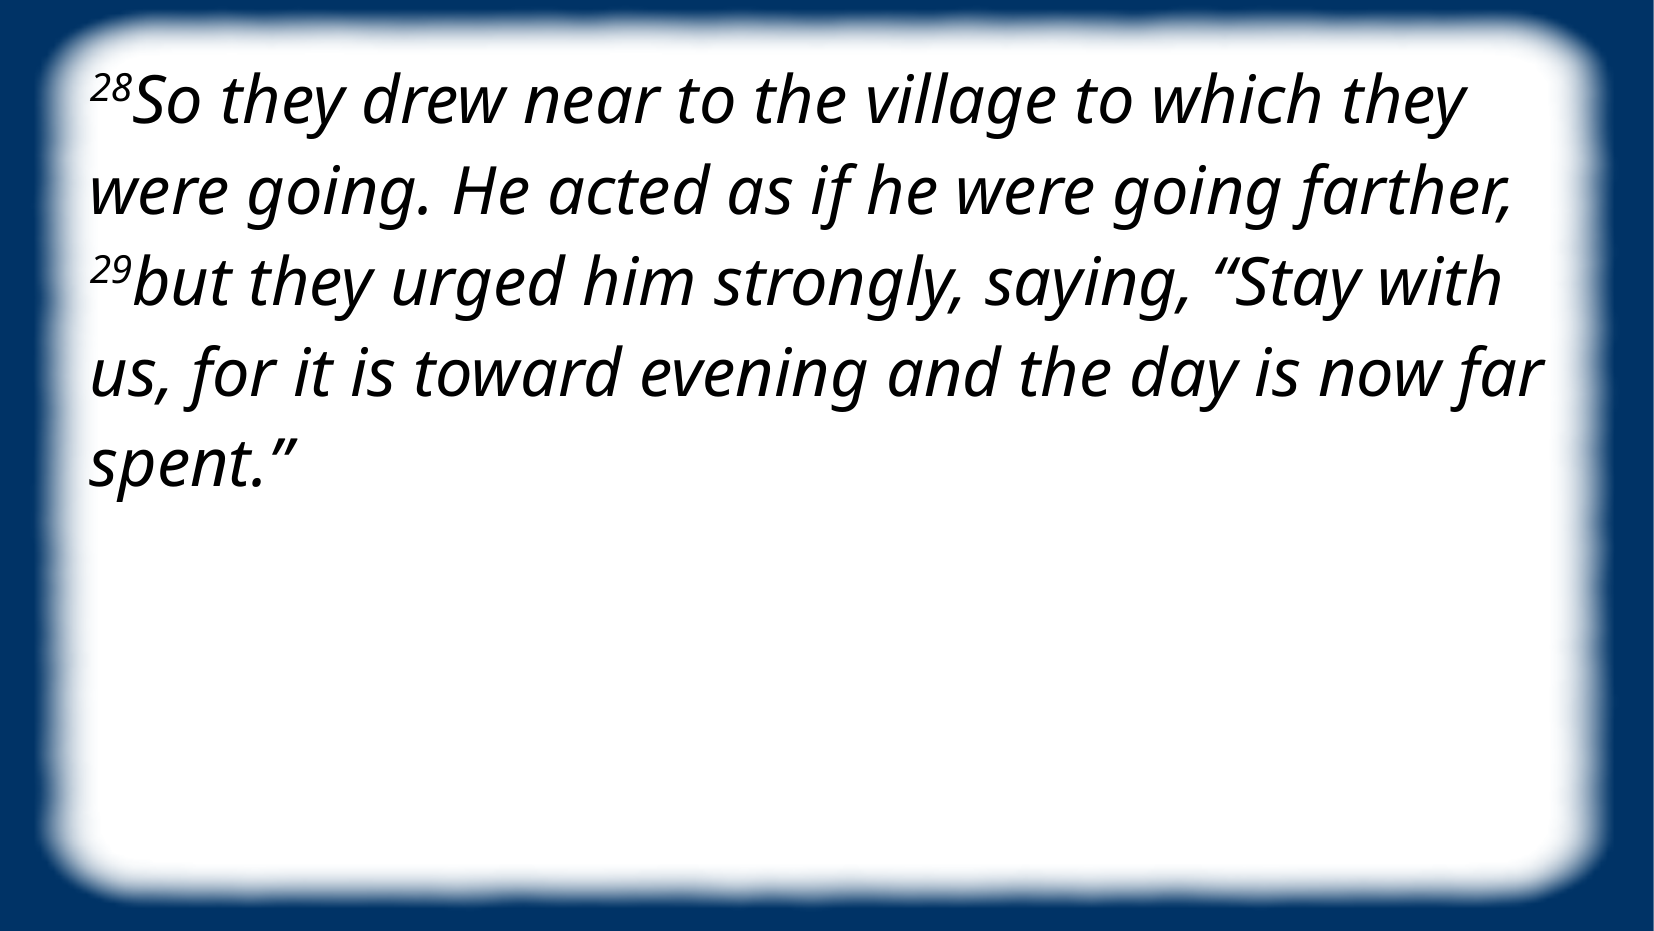

28So they drew near to the village to which they were going. He acted as if he were going farther, 29but they urged him strongly, saying, “Stay with us, for it is toward evening and the day is now far spent.”